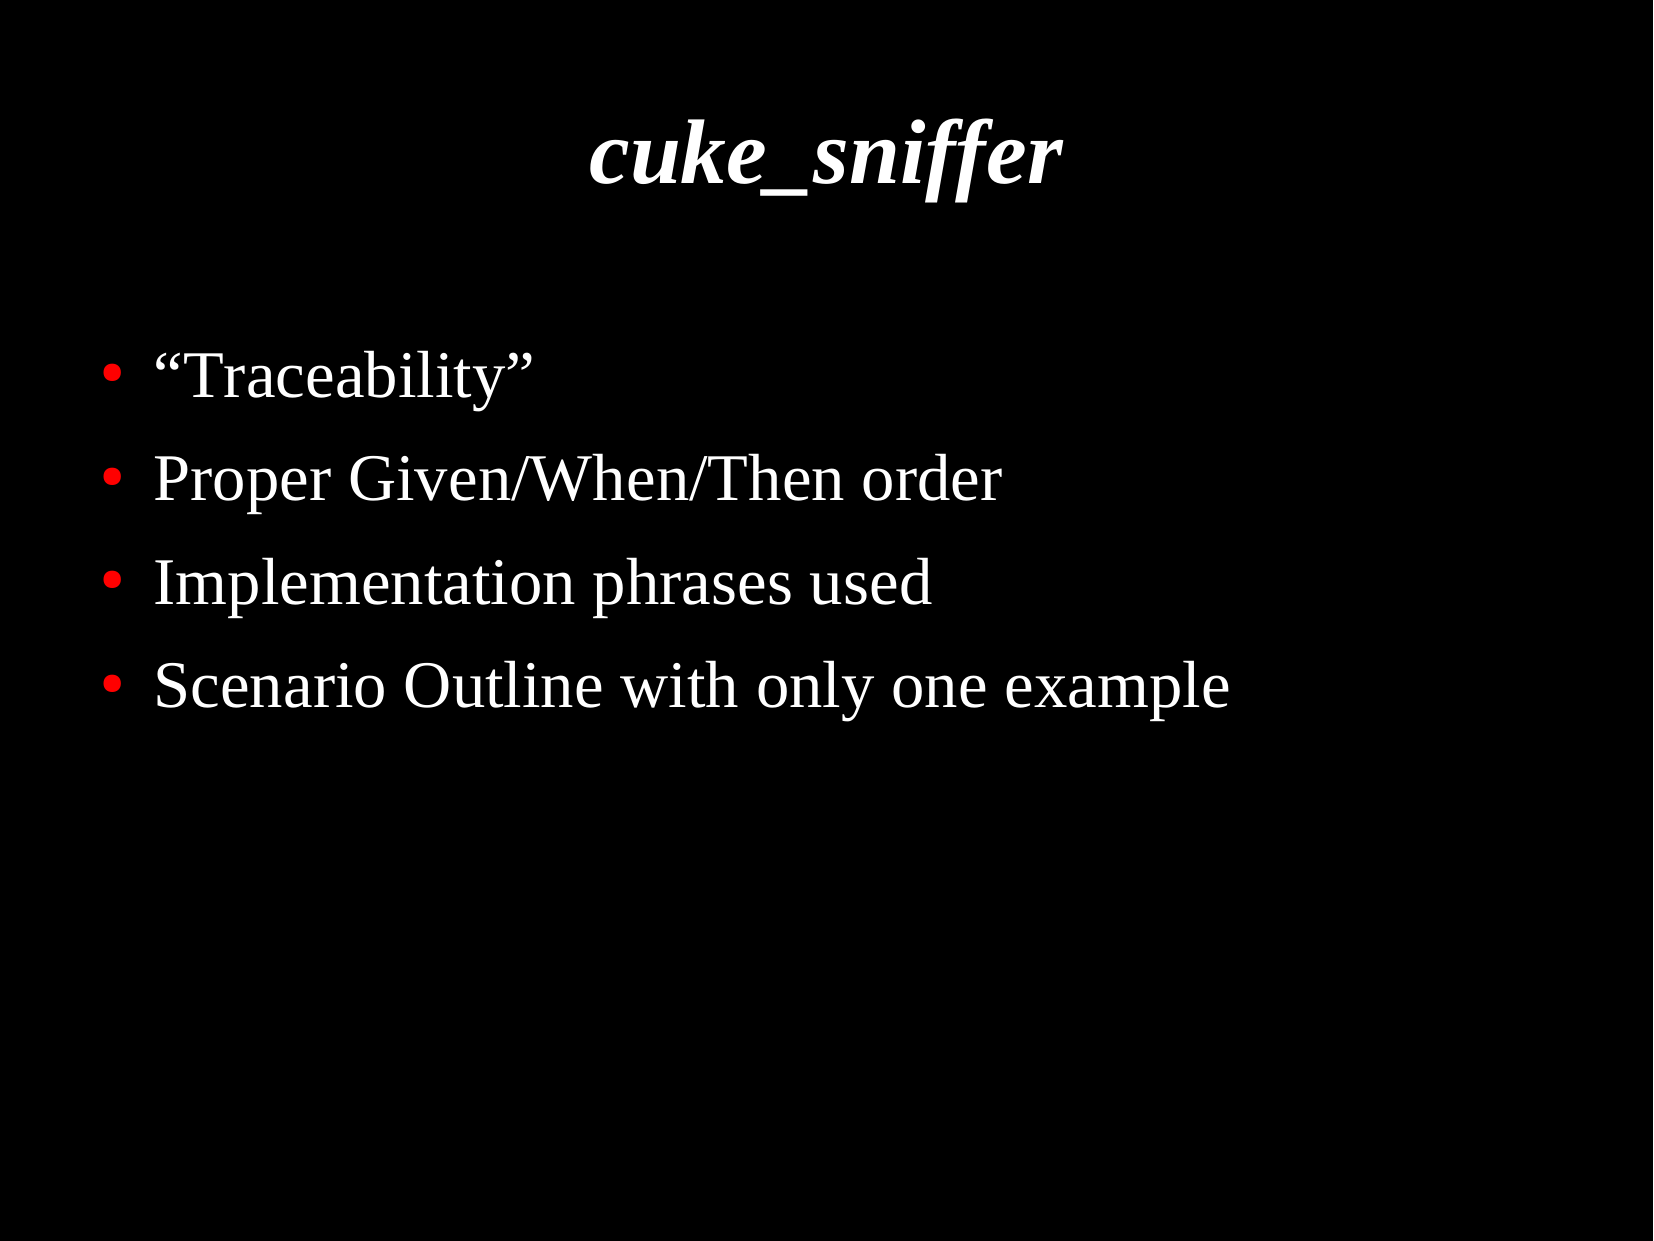

# cuke_sniffer
“Traceability”
Proper Given/When/Then order
Implementation phrases used
Scenario Outline with only one example